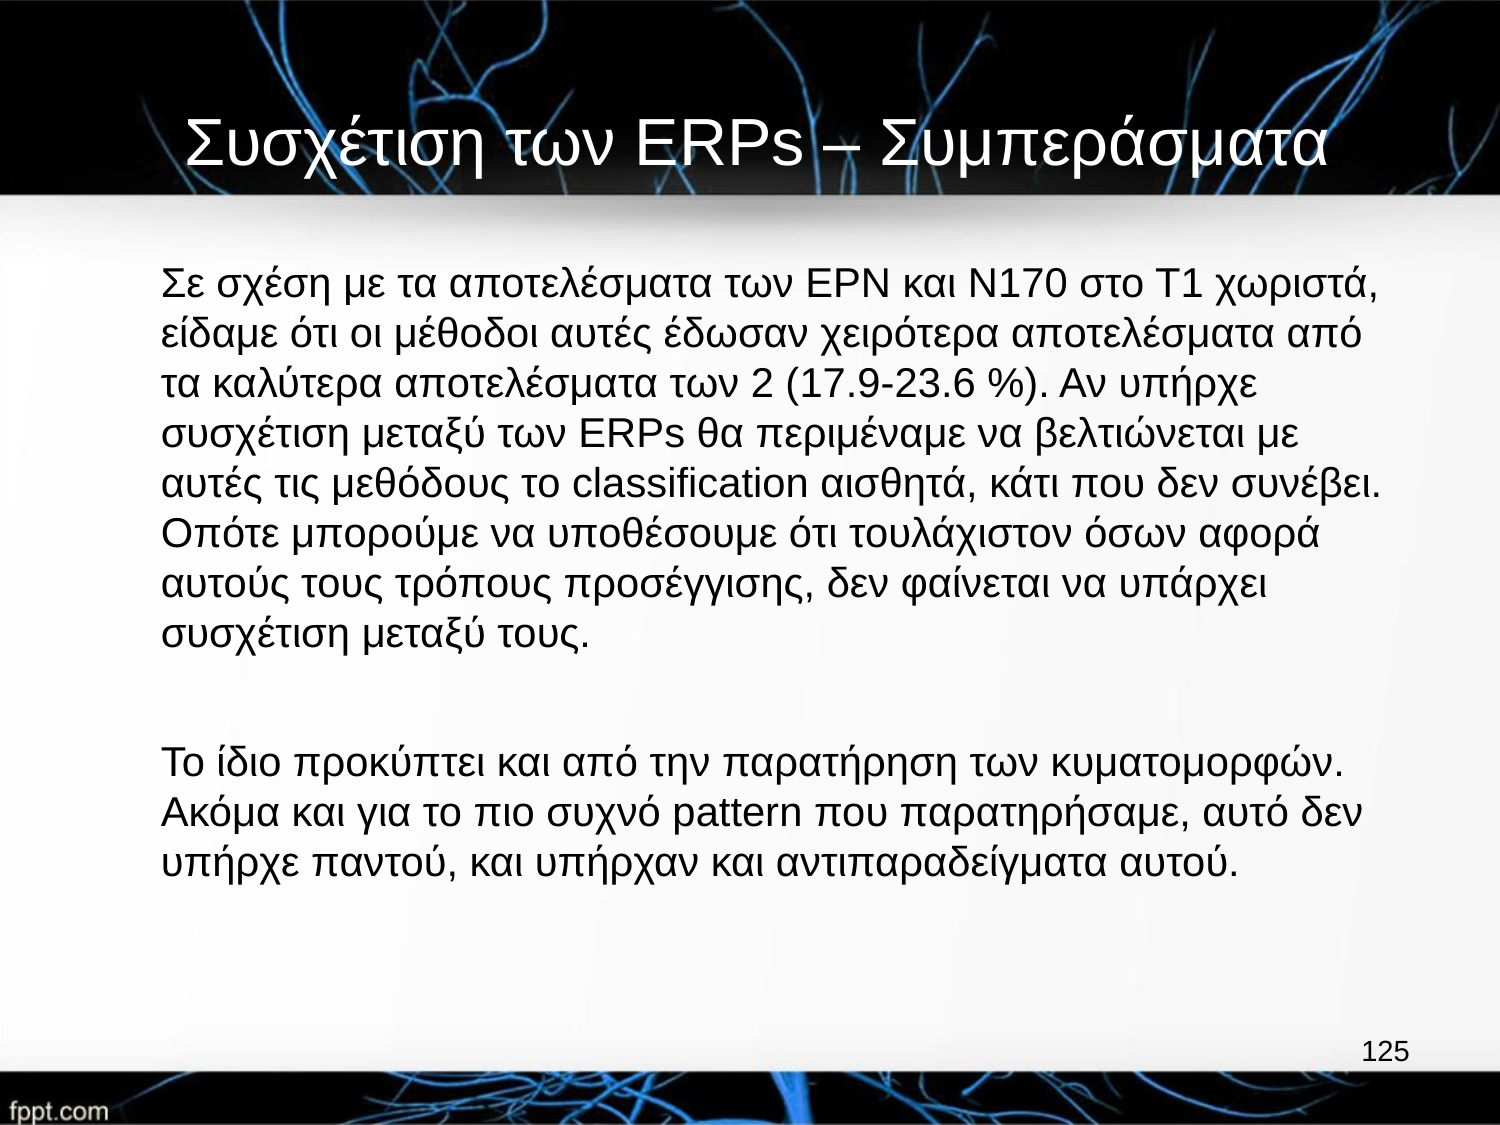

# Συσχέτιση των ΕRPs – Συμπεράσματα
Σε σχέση με τα αποτελέσματα των EPN και N170 στο Τ1 χωριστά, είδαμε ότι οι μέθοδοι αυτές έδωσαν χειρότερα αποτελέσματα από τα καλύτερα αποτελέσματα των 2 (17.9-23.6 %). Αν υπήρχε συσχέτιση μεταξύ των ERPs θα περιμέναμε να βελτιώνεται με αυτές τις μεθόδους το classification αισθητά, κάτι που δεν συνέβει. Οπότε μπορούμε να υποθέσουμε ότι τουλάχιστον όσων αφορά αυτούς τους τρόπους προσέγγισης, δεν φαίνεται να υπάρχει συσχέτιση μεταξύ τους.
Το ίδιο προκύπτει και από την παρατήρηση των κυματομορφών. Ακόμα και για το πιο συχνό pattern που παρατηρήσαμε, αυτό δεν υπήρχε παντού, και υπήρχαν και αντιπαραδείγματα αυτού.
125